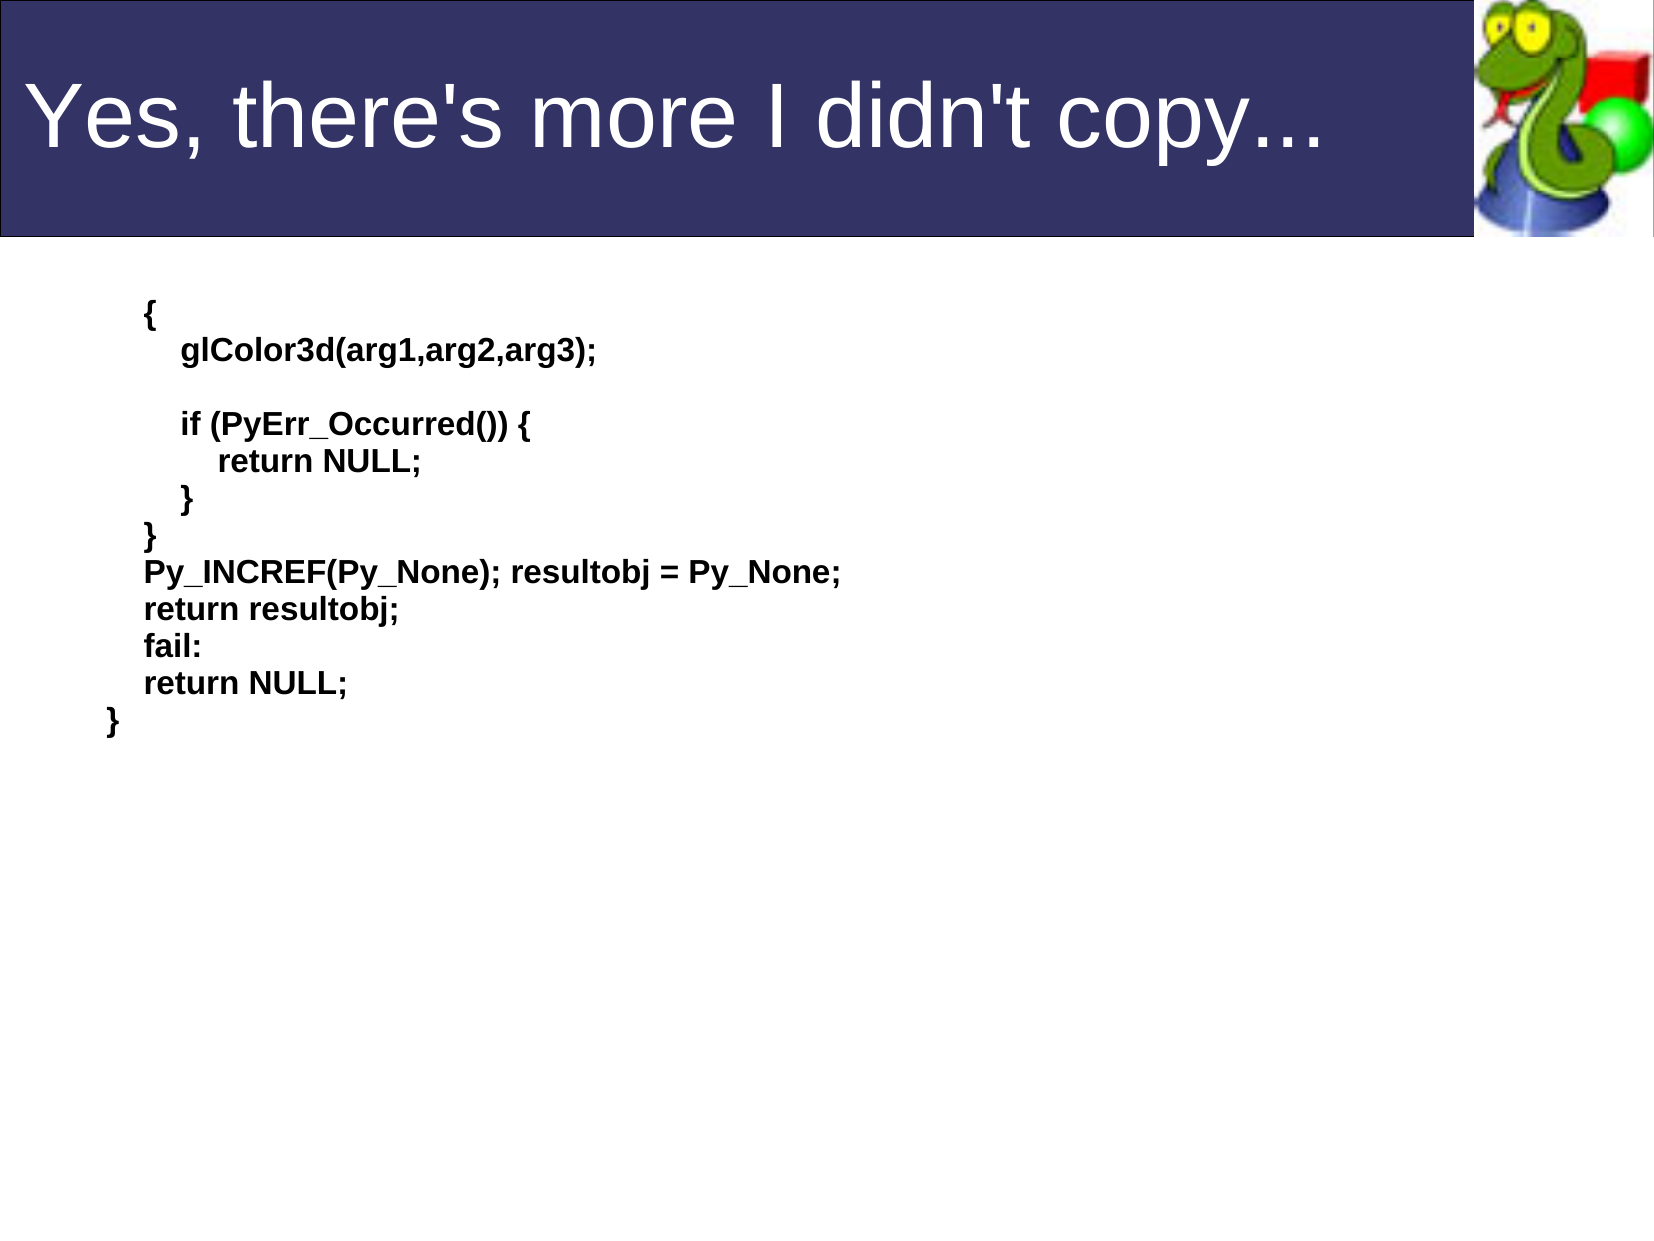

# Yes, there's more I didn't copy...
 {
 glColor3d(arg1,arg2,arg3);
 if (PyErr_Occurred()) {
 return NULL;
 }
 }
 Py_INCREF(Py_None); resultobj = Py_None;
 return resultobj;
 fail:
 return NULL;
}